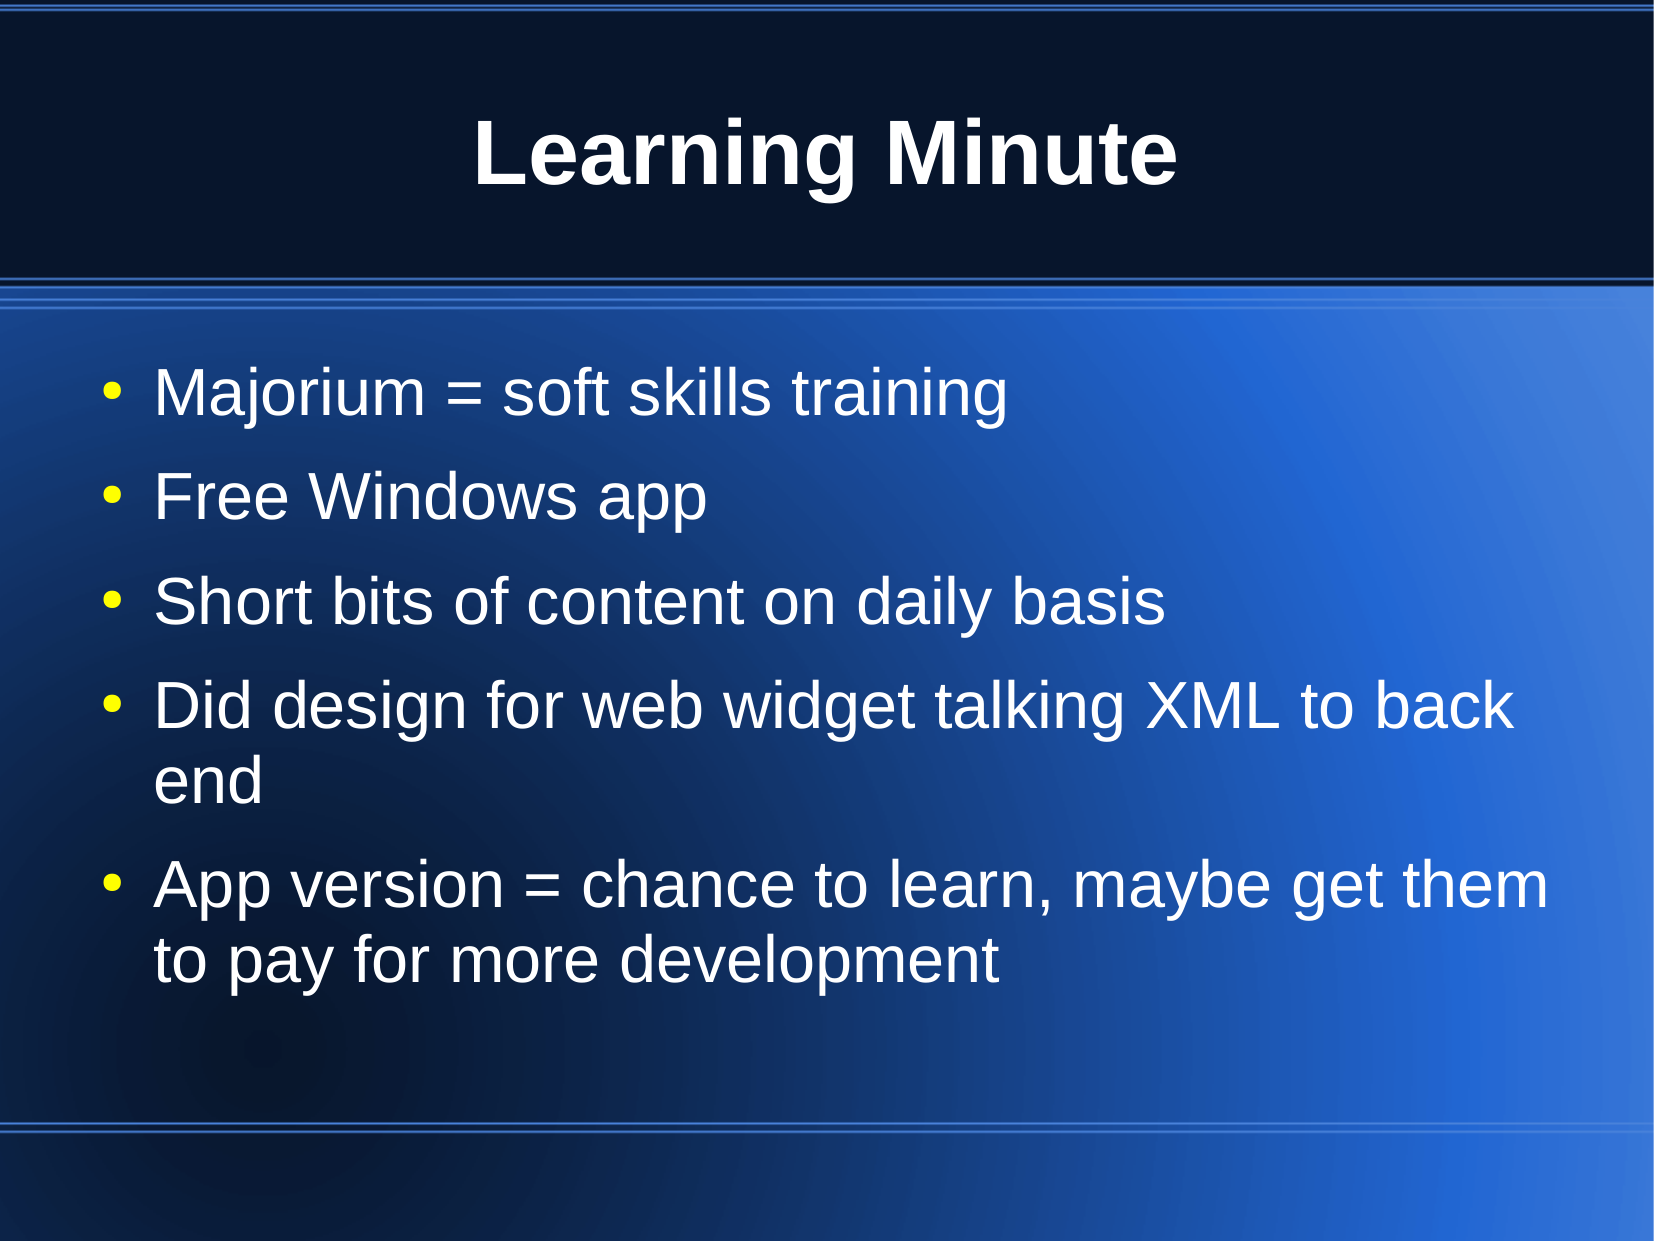

# Learning Minute
Majorium = soft skills training
Free Windows app
Short bits of content on daily basis
Did design for web widget talking XML to back end
App version = chance to learn, maybe get them to pay for more development